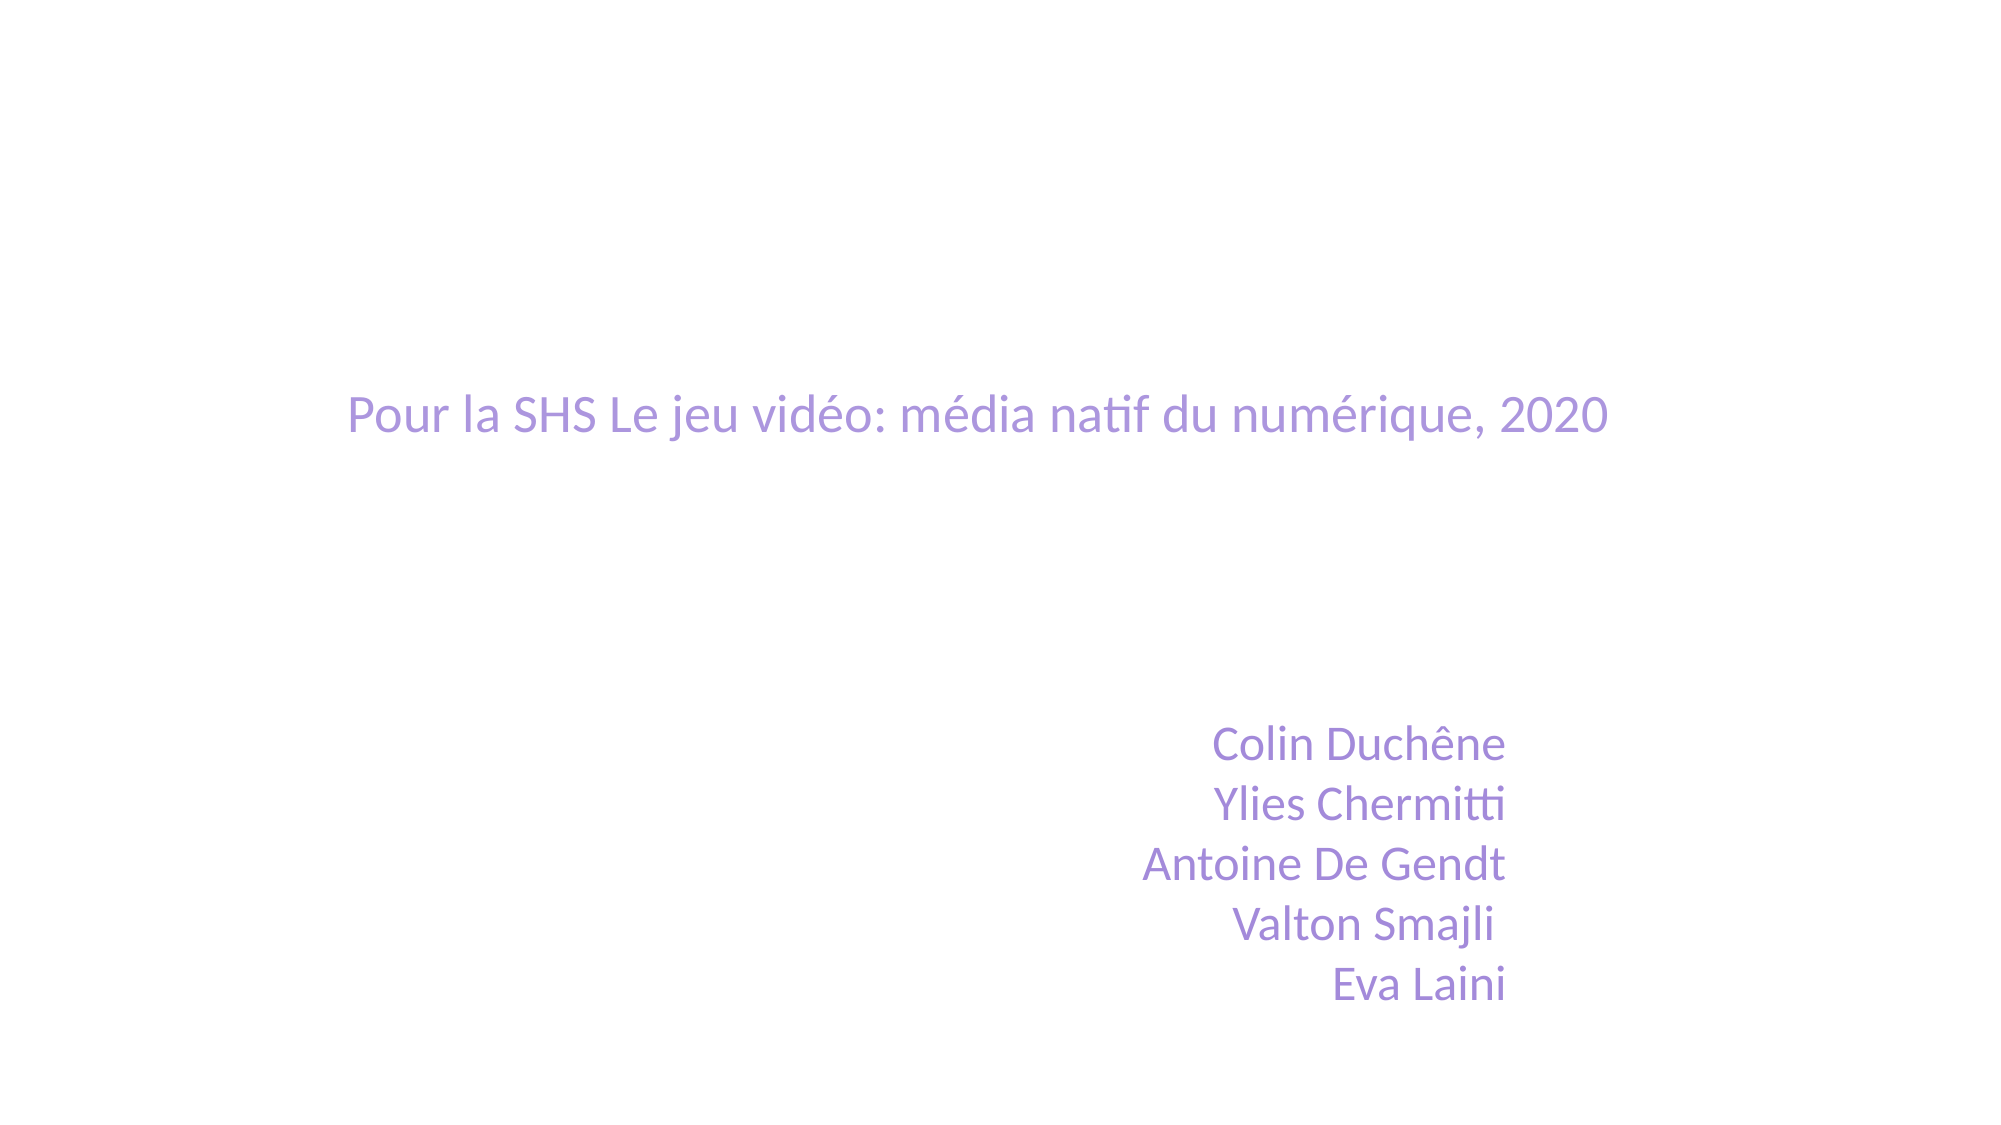

# Pour la SHS Le jeu vidéo: média natif du numérique, 2020
Colin Duchêne
Ylies Chermitti
Antoine De Gendt
Valton Smajli
Eva Laini